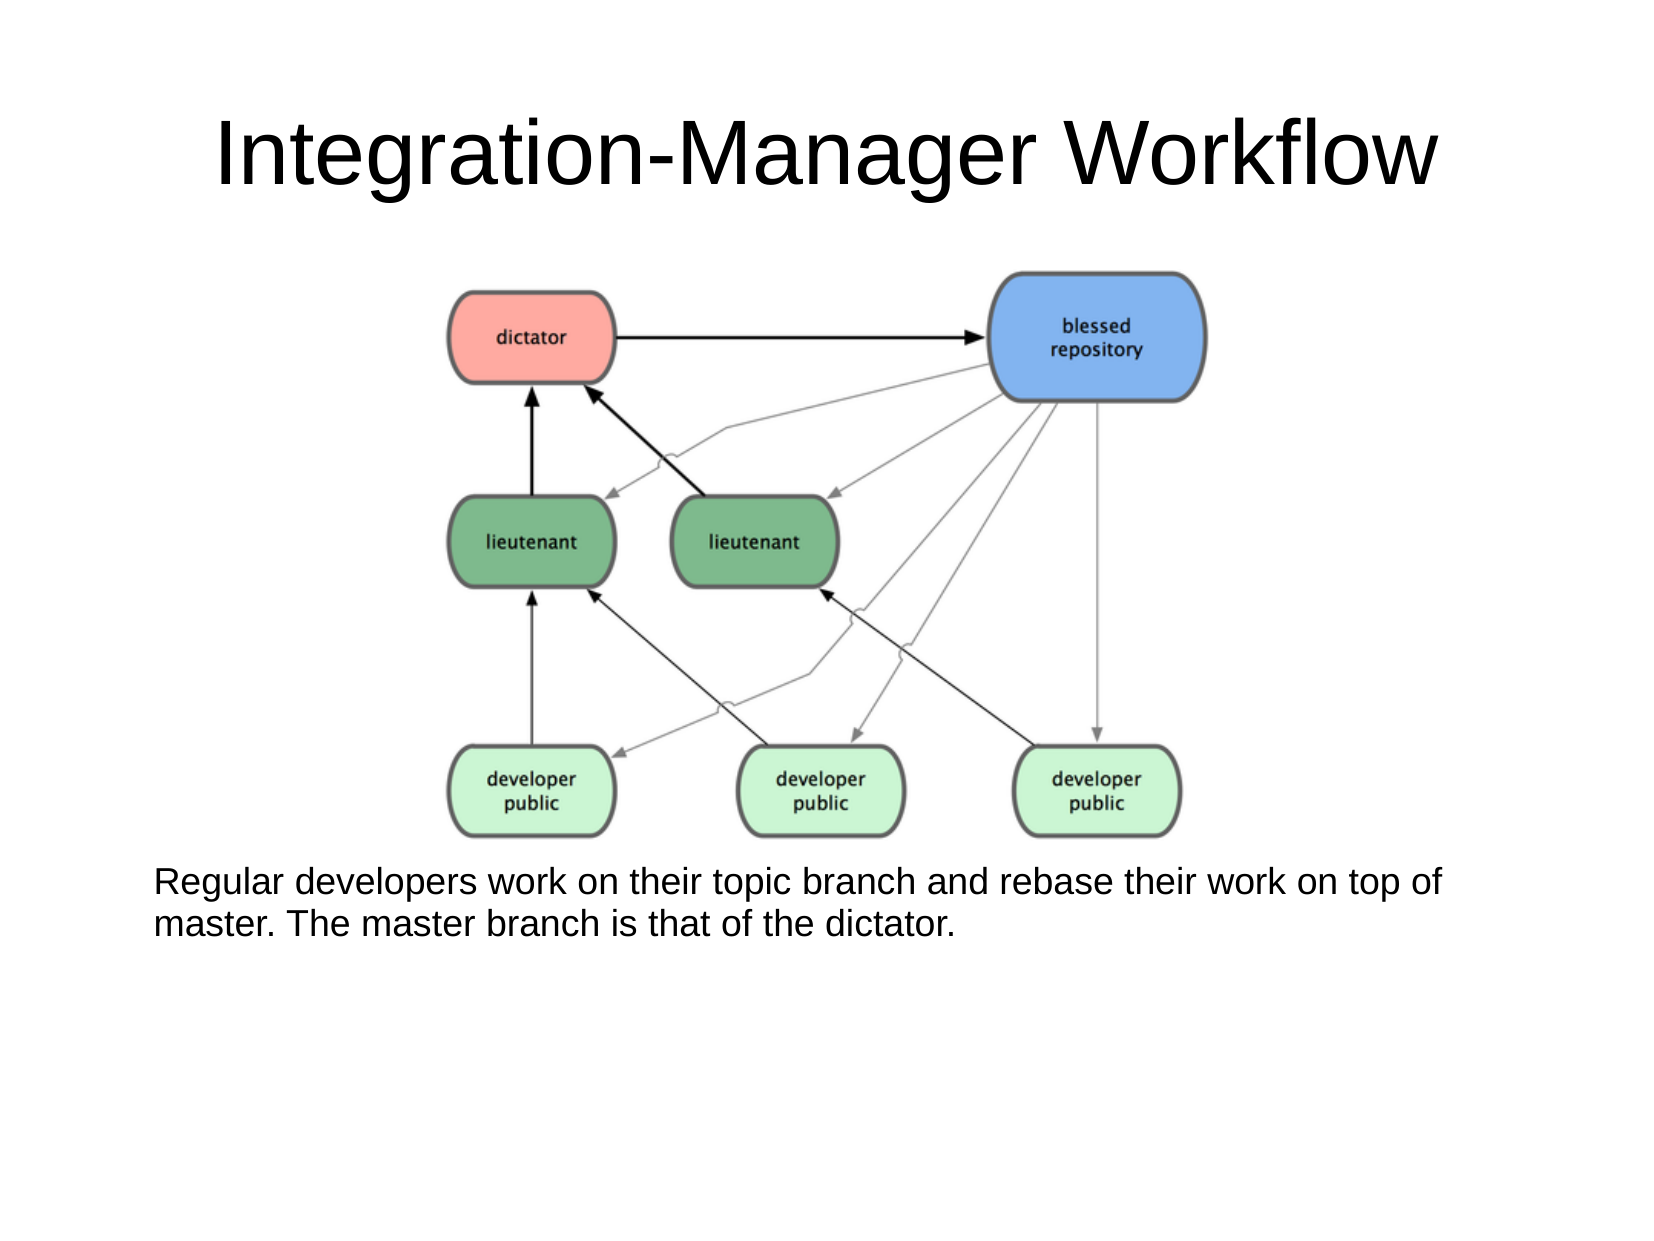

# Integration-Manager Workflow
Regular developers work on their topic branch and rebase their work on top of master. The master branch is that of the dictator.